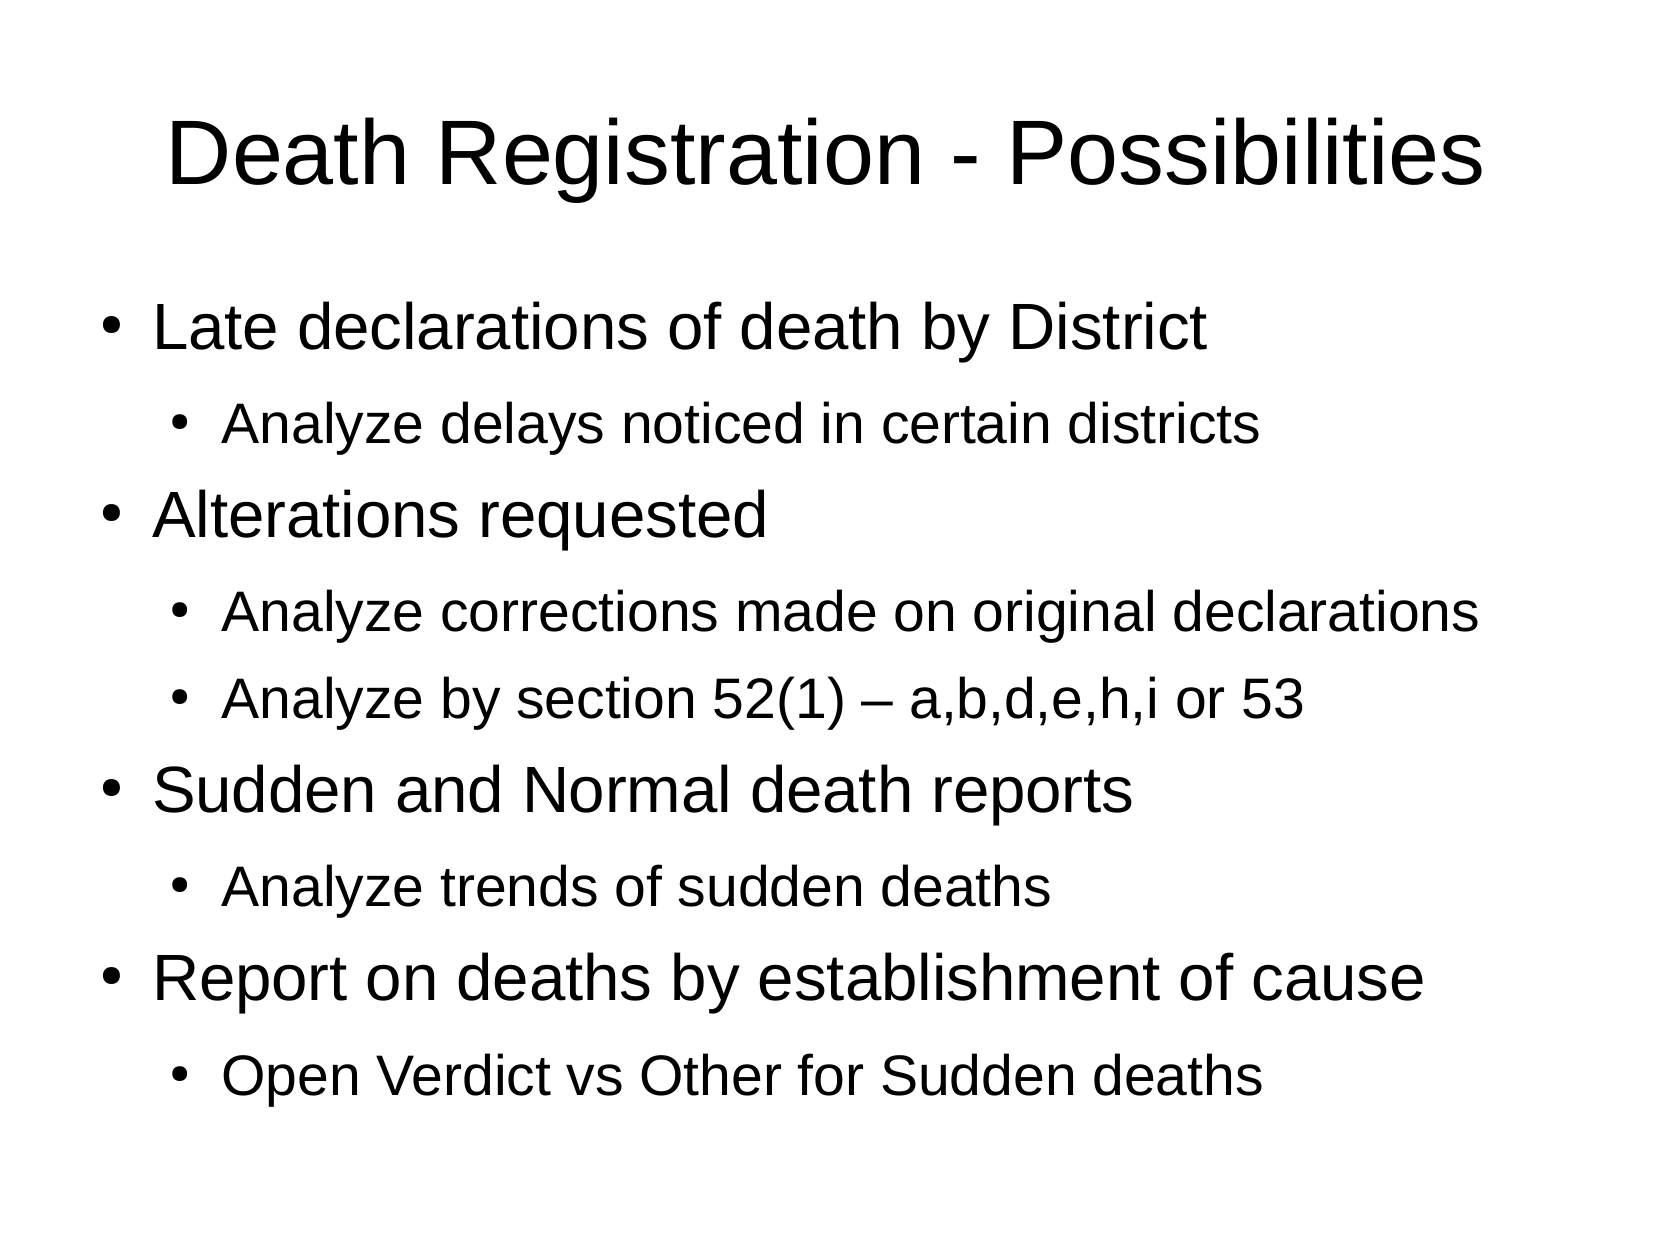

# Death Registration - Possibilities
Late declarations of death by District
Analyze delays noticed in certain districts
Alterations requested
Analyze corrections made on original declarations
Analyze by section 52(1) – a,b,d,e,h,i or 53
Sudden and Normal death reports
Analyze trends of sudden deaths
Report on deaths by establishment of cause
Open Verdict vs Other for Sudden deaths